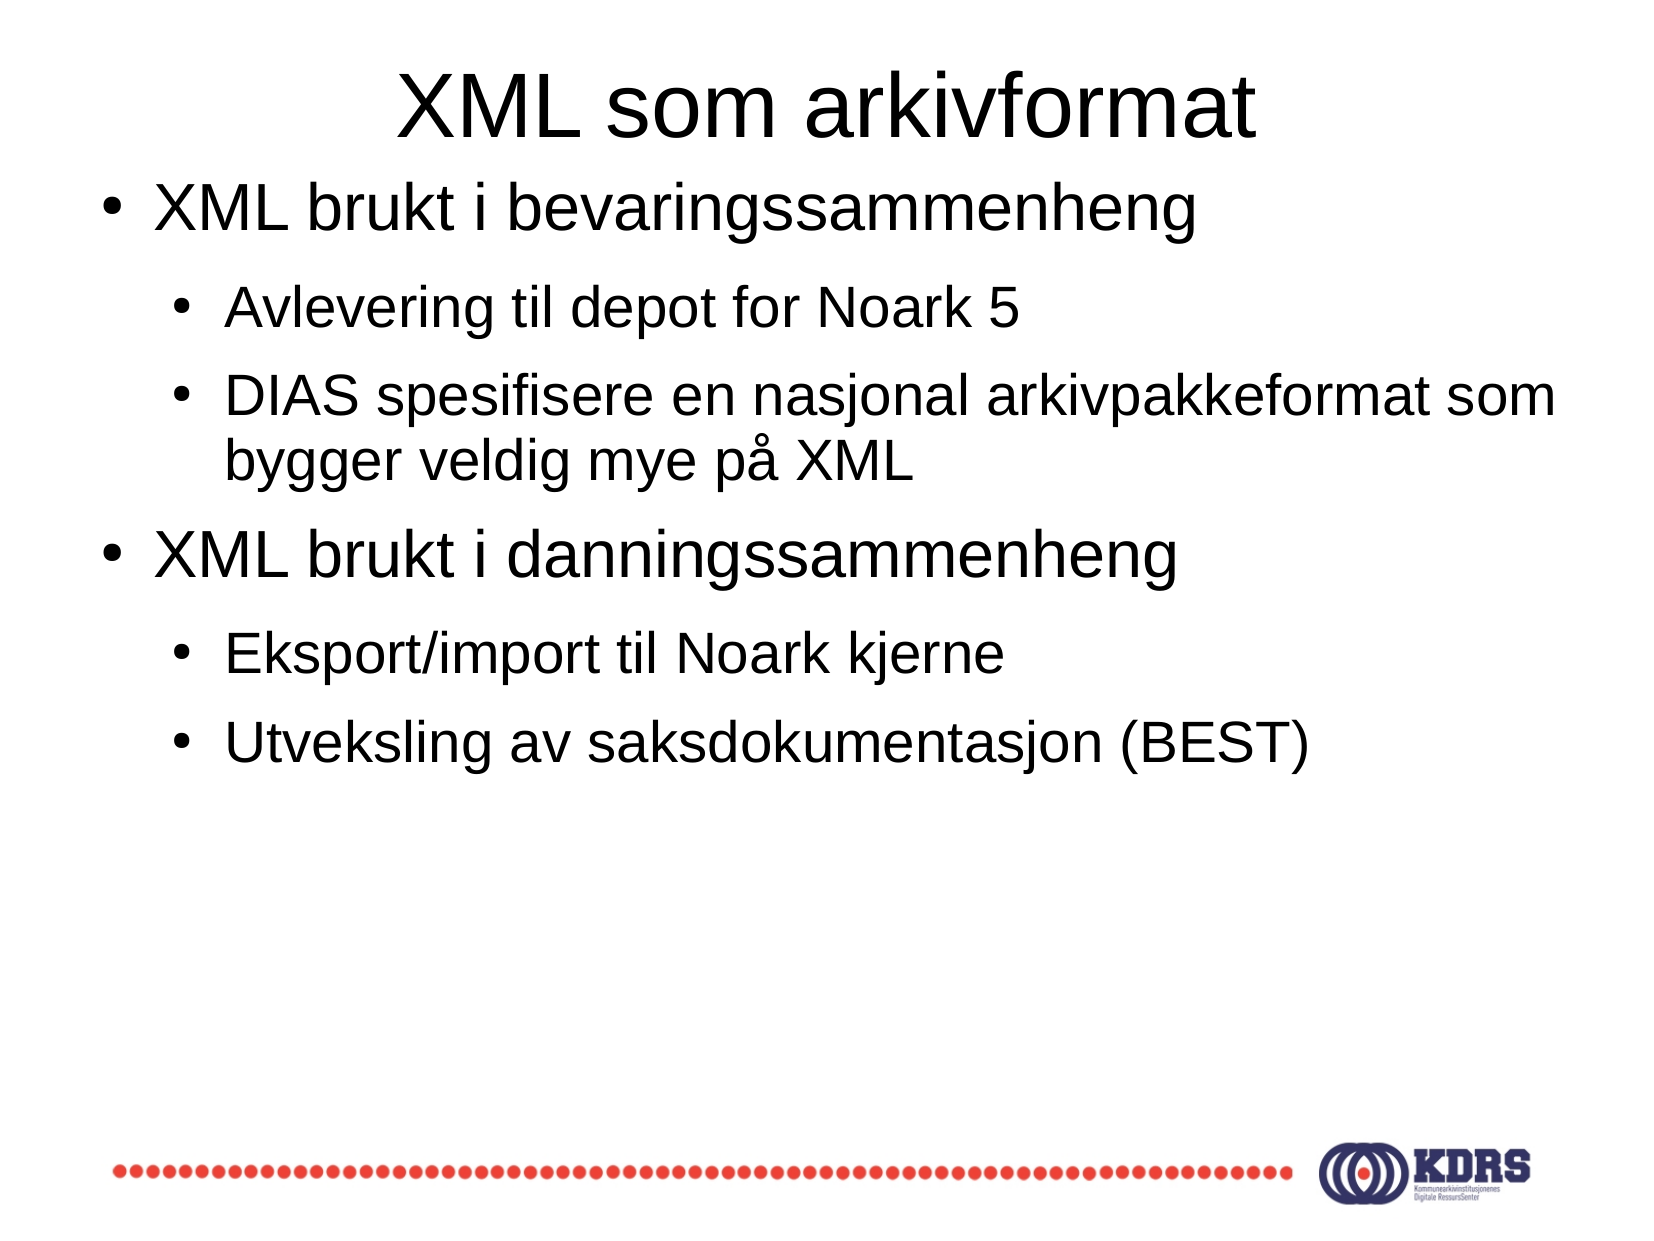

# XML som arkivformat
XML brukt i bevaringssammenheng
Avlevering til depot for Noark 5
DIAS spesifisere en nasjonal arkivpakkeformat som bygger veldig mye på XML
XML brukt i danningssammenheng
Eksport/import til Noark kjerne
Utveksling av saksdokumentasjon (BEST)